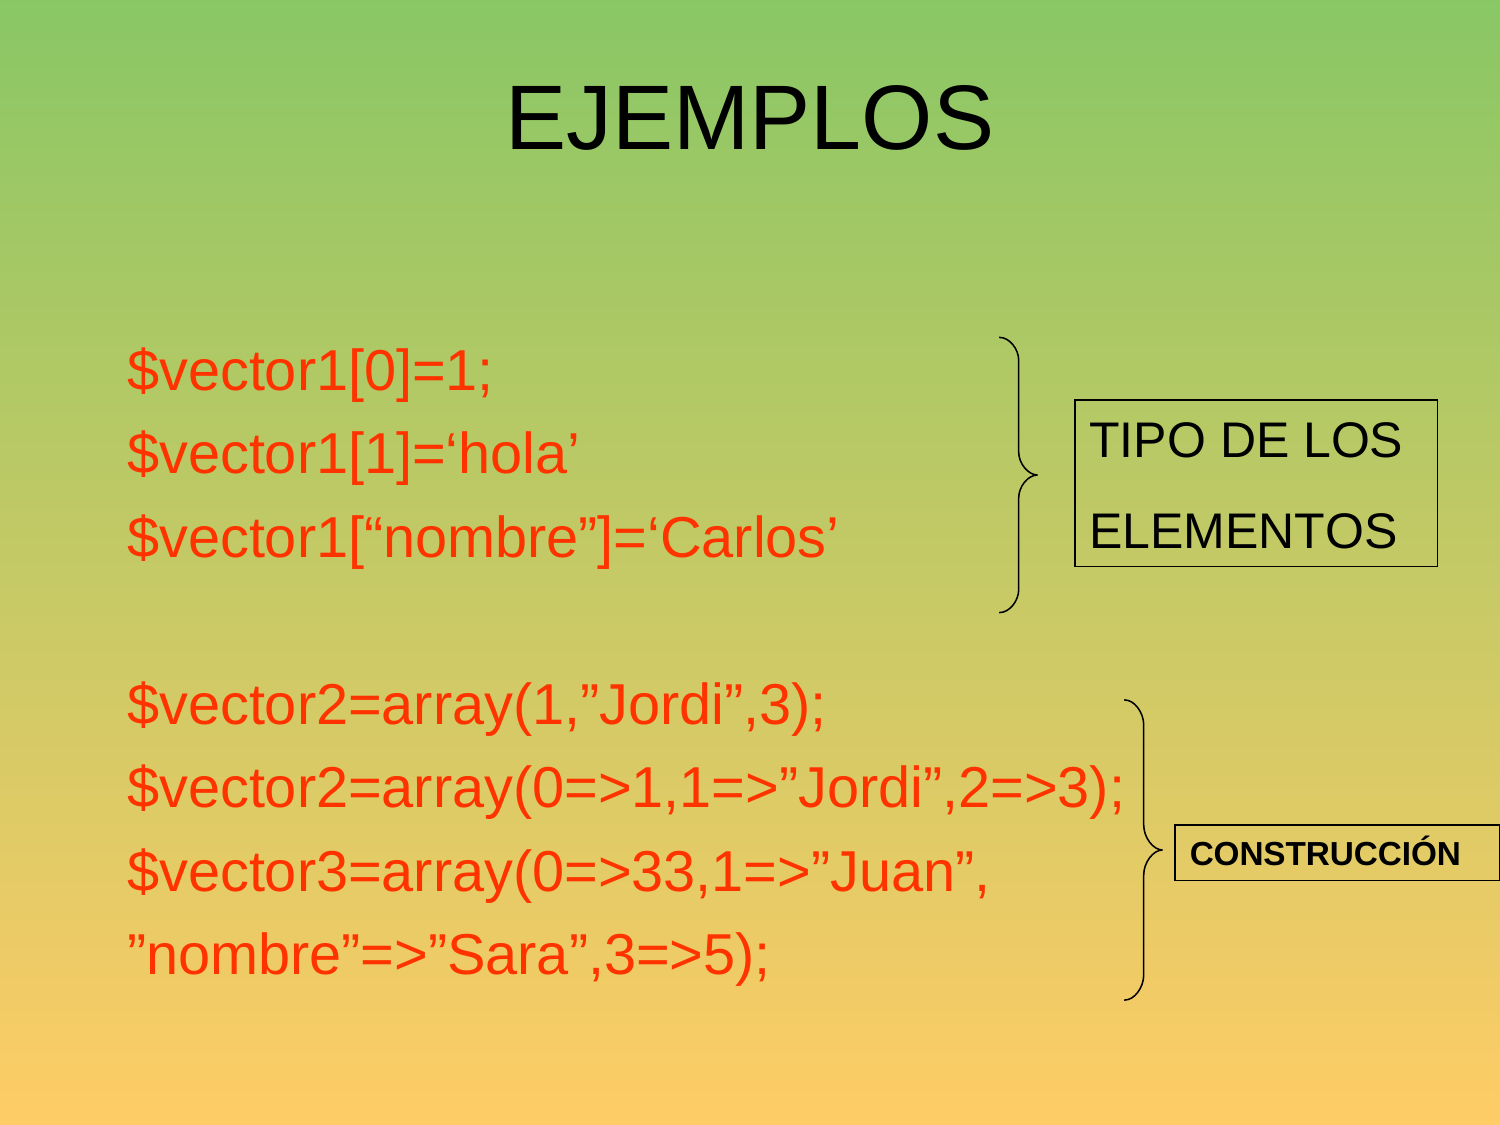

# EJEMPLOS
$vector1[0]=1;
$vector1[1]=‘hola’
$vector1[“nombre”]=‘Carlos’
$vector2=array(1,”Jordi”,3);
$vector2=array(0=>1,1=>”Jordi”,2=>3);
$vector3=array(0=>33,1=>”Juan”,
”nombre”=>”Sara”,3=>5);
TIPO DE LOS
ELEMENTOS
CONSTRUCCIÓN